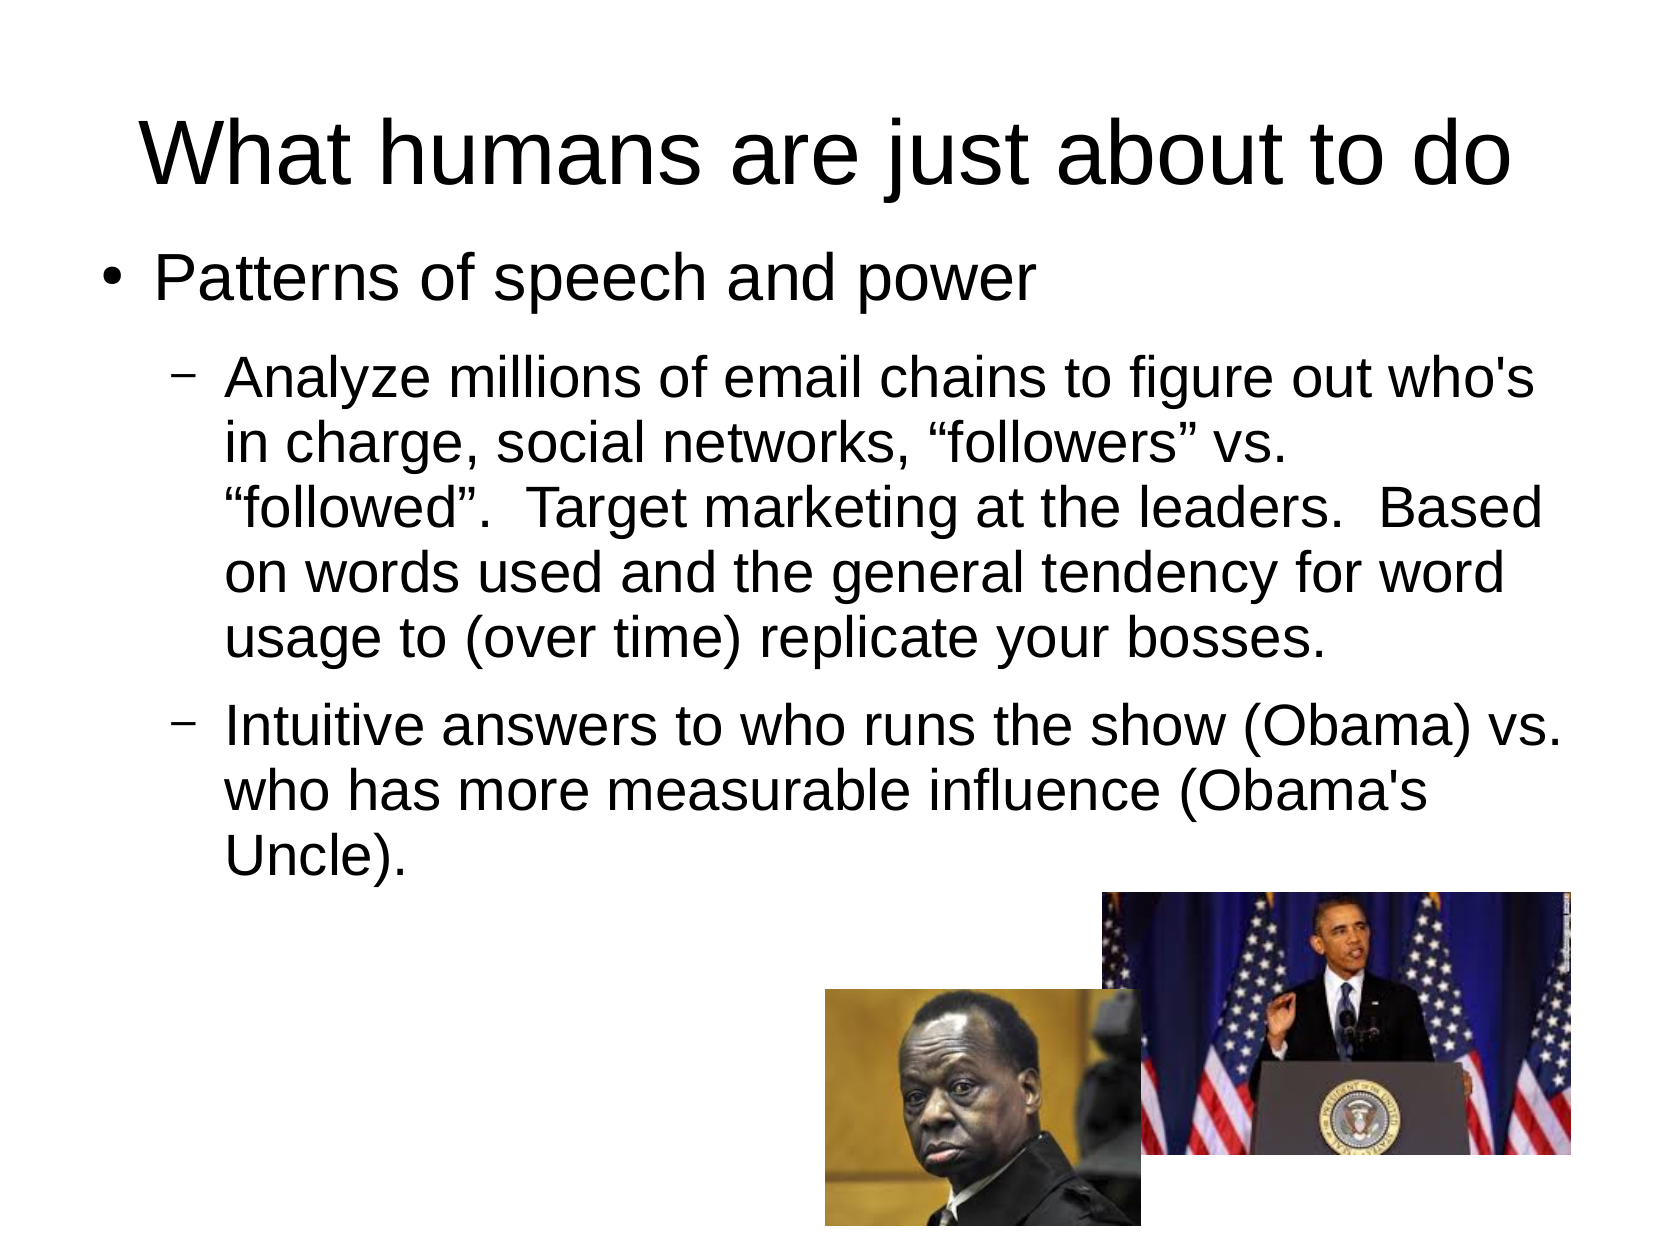

# What humans are just about to do
Patterns of speech and power
Analyze millions of email chains to figure out who's in charge, social networks, “followers” vs. “followed”. Target marketing at the leaders. Based on words used and the general tendency for word usage to (over time) replicate your bosses.
Intuitive answers to who runs the show (Obama) vs. who has more measurable influence (Obama's Uncle).